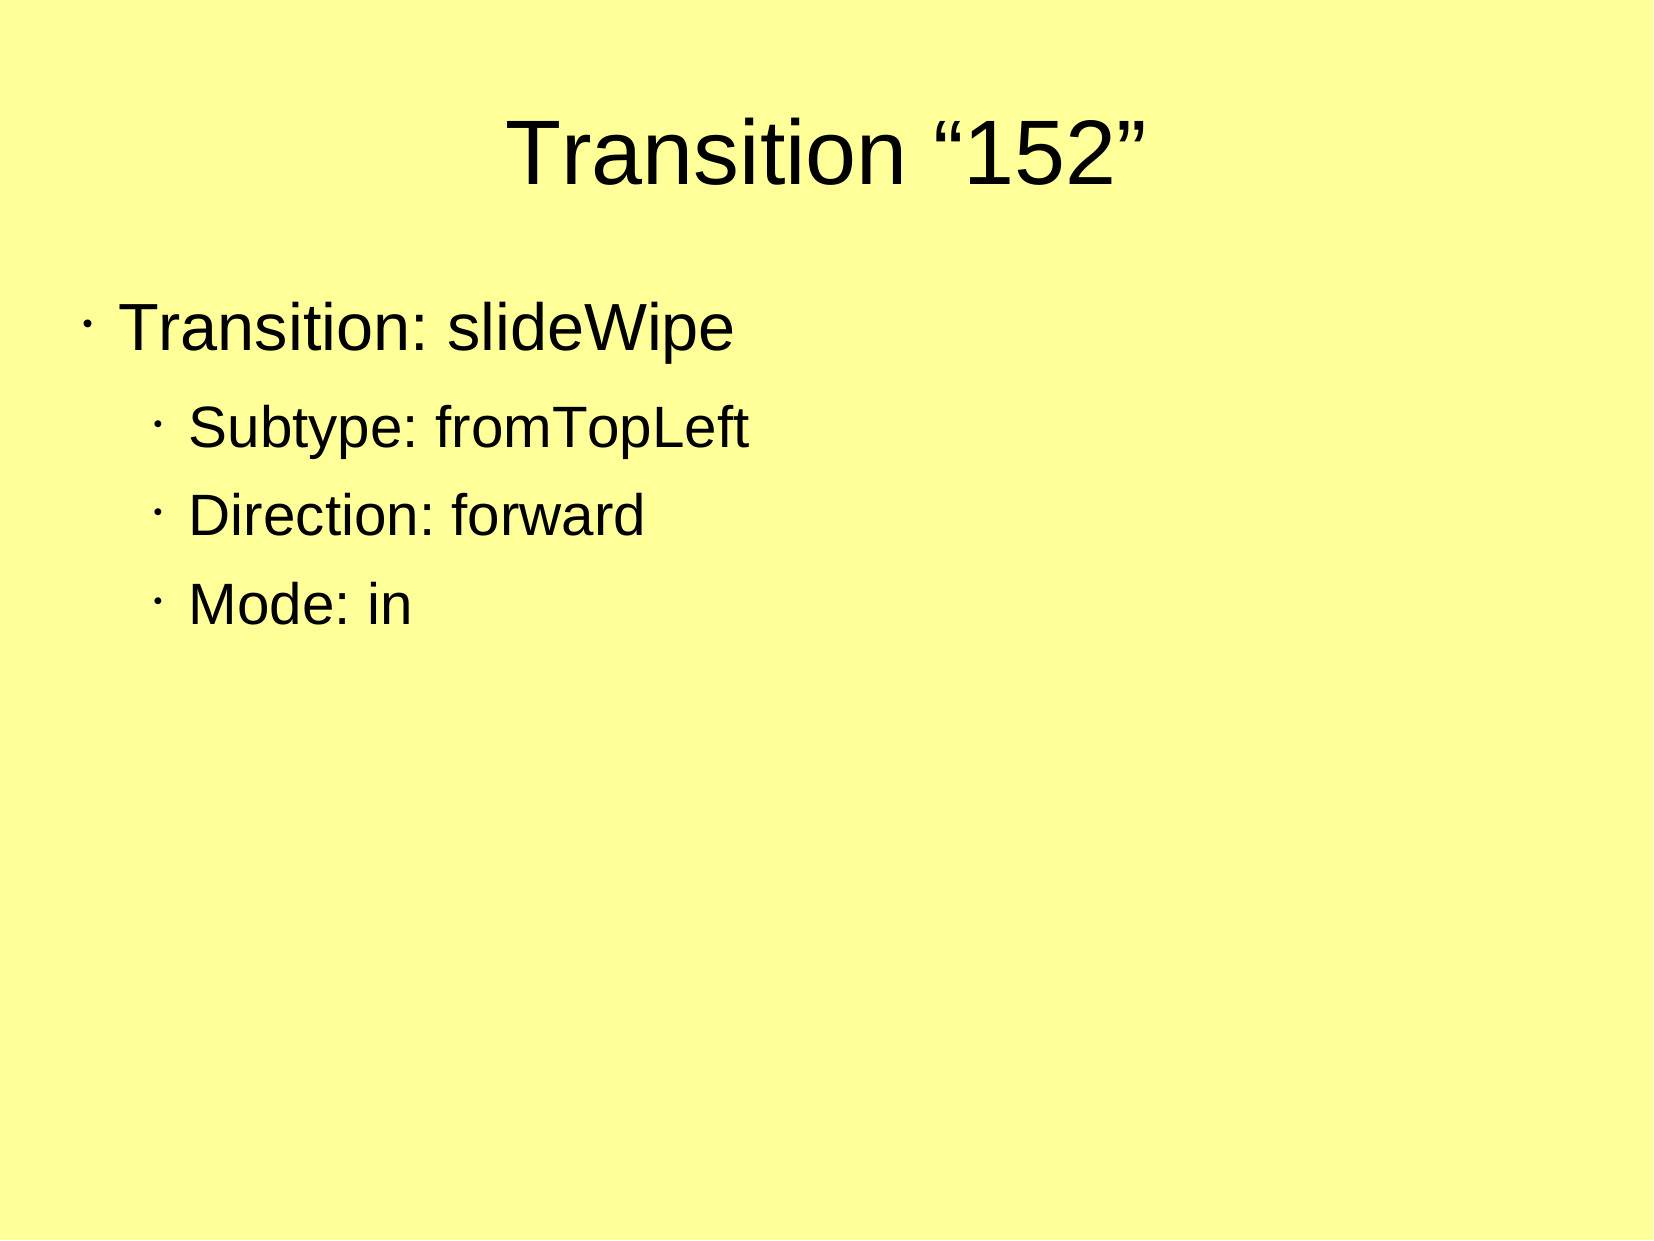

# Transition “152”
Transition: slideWipe
Subtype: fromTopLeft
Direction: forward
Mode: in